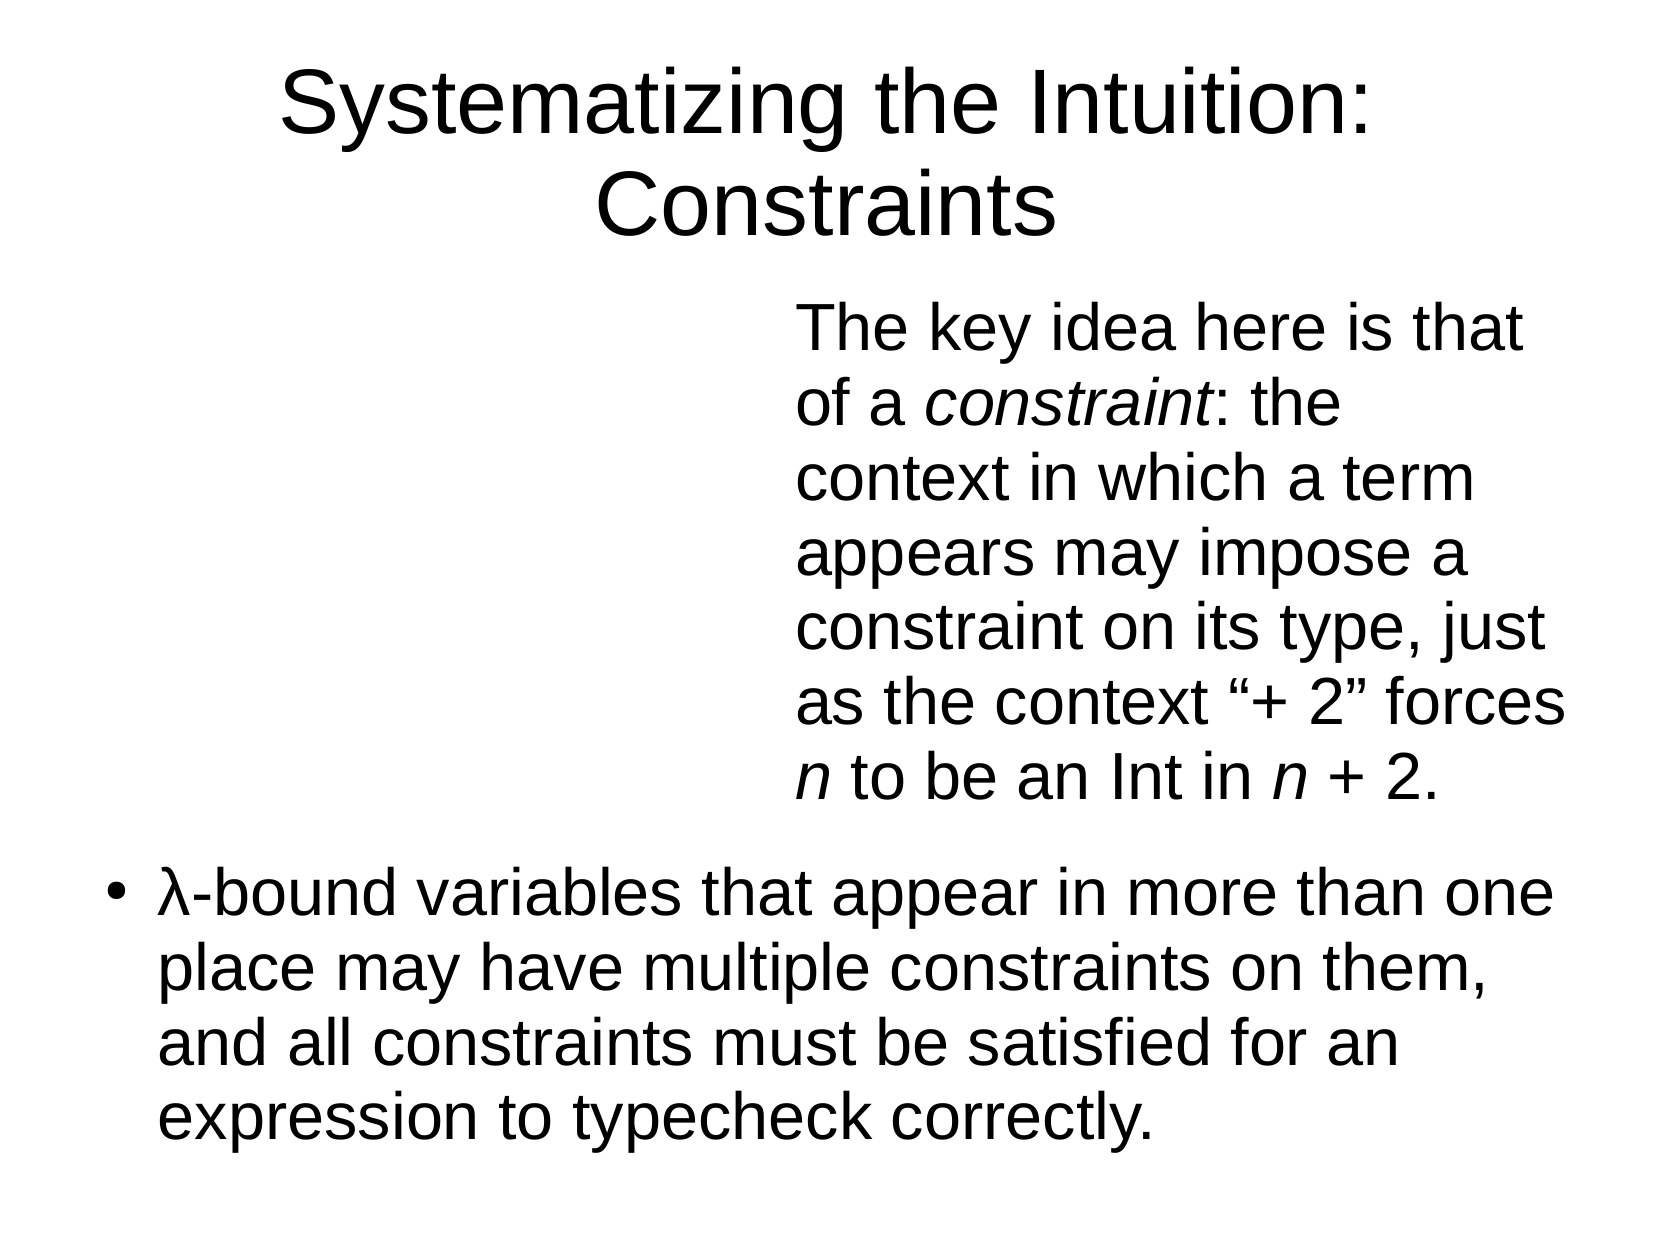

# Systematizing the Intuition: Constraints
The key idea here is that of a constraint: the context in which a term appears may impose a constraint on its type, just as the context “+ 2” forces n to be an Int in n + 2.
λ-bound variables that appear in more than one place may have multiple constraints on them, and all constraints must be satisfied for an expression to typecheck correctly.